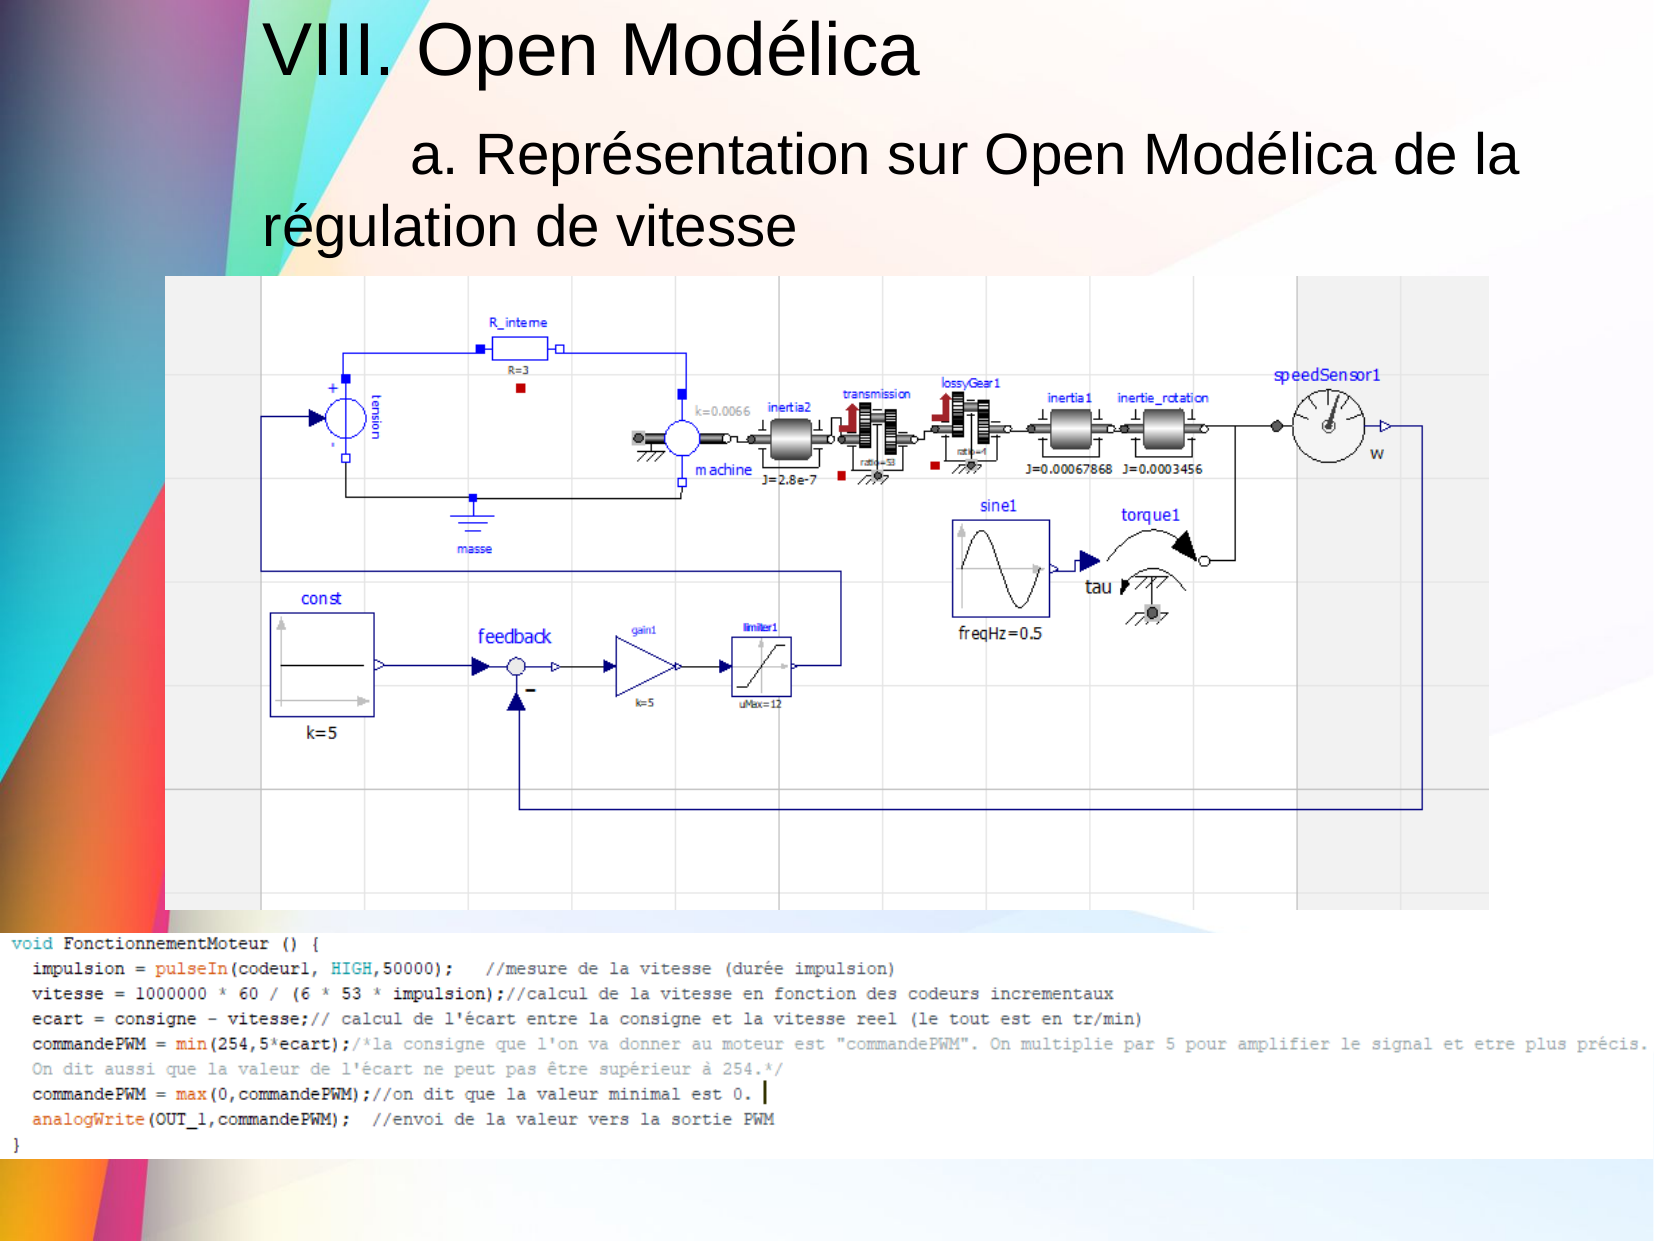

VIII. Open Modélica
		a. Représentation sur Open Modélica de la régulation de vitesse